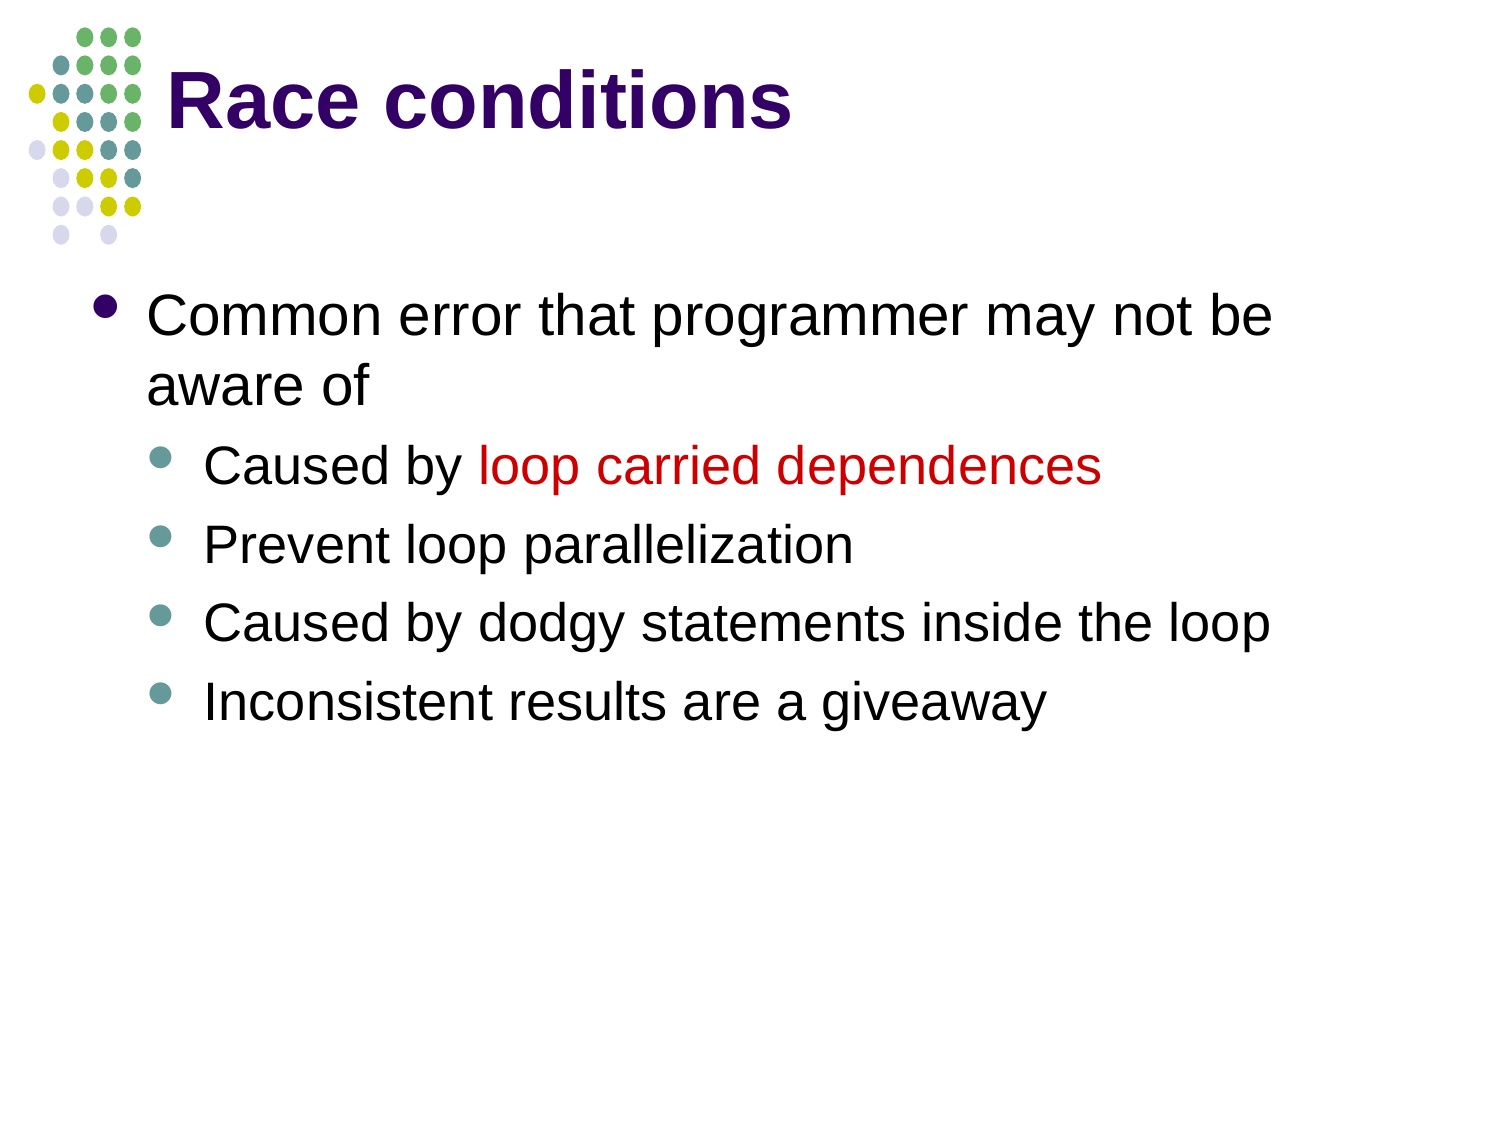

# Race conditions
Common error that programmer may not be aware of
Caused by loop carried dependences
Prevent loop parallelization
Caused by dodgy statements inside the loop
Inconsistent results are a giveaway